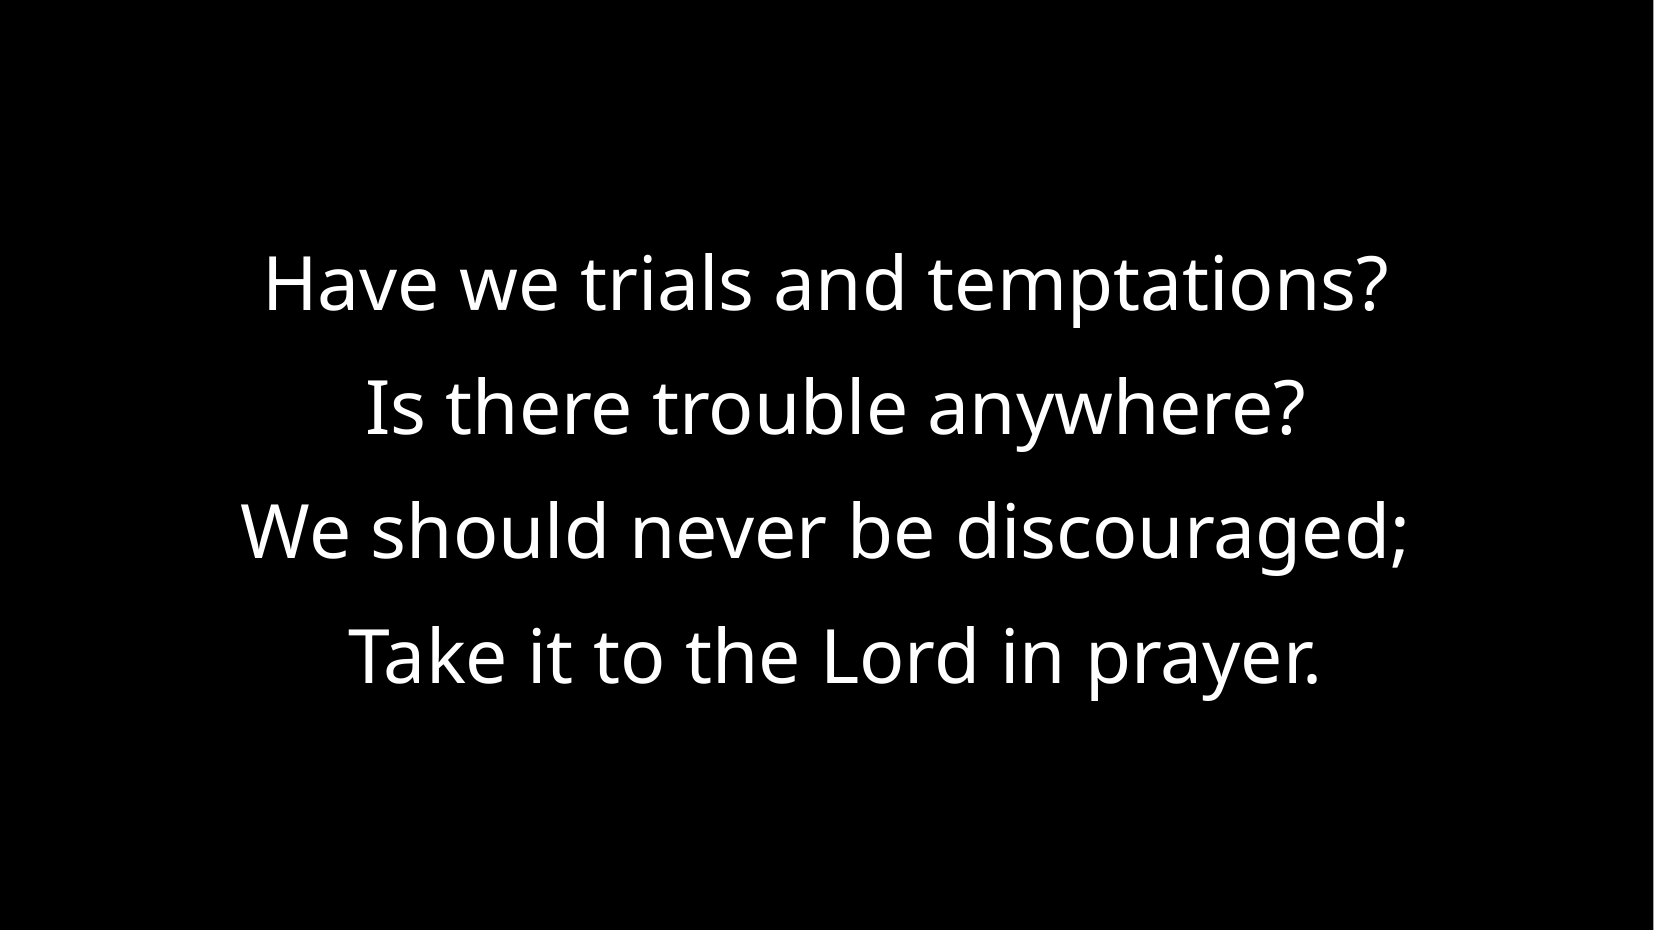

#
Have we trials and temptations?
Is there trouble anywhere?
We should never be discouraged;
Take it to the Lord in prayer.